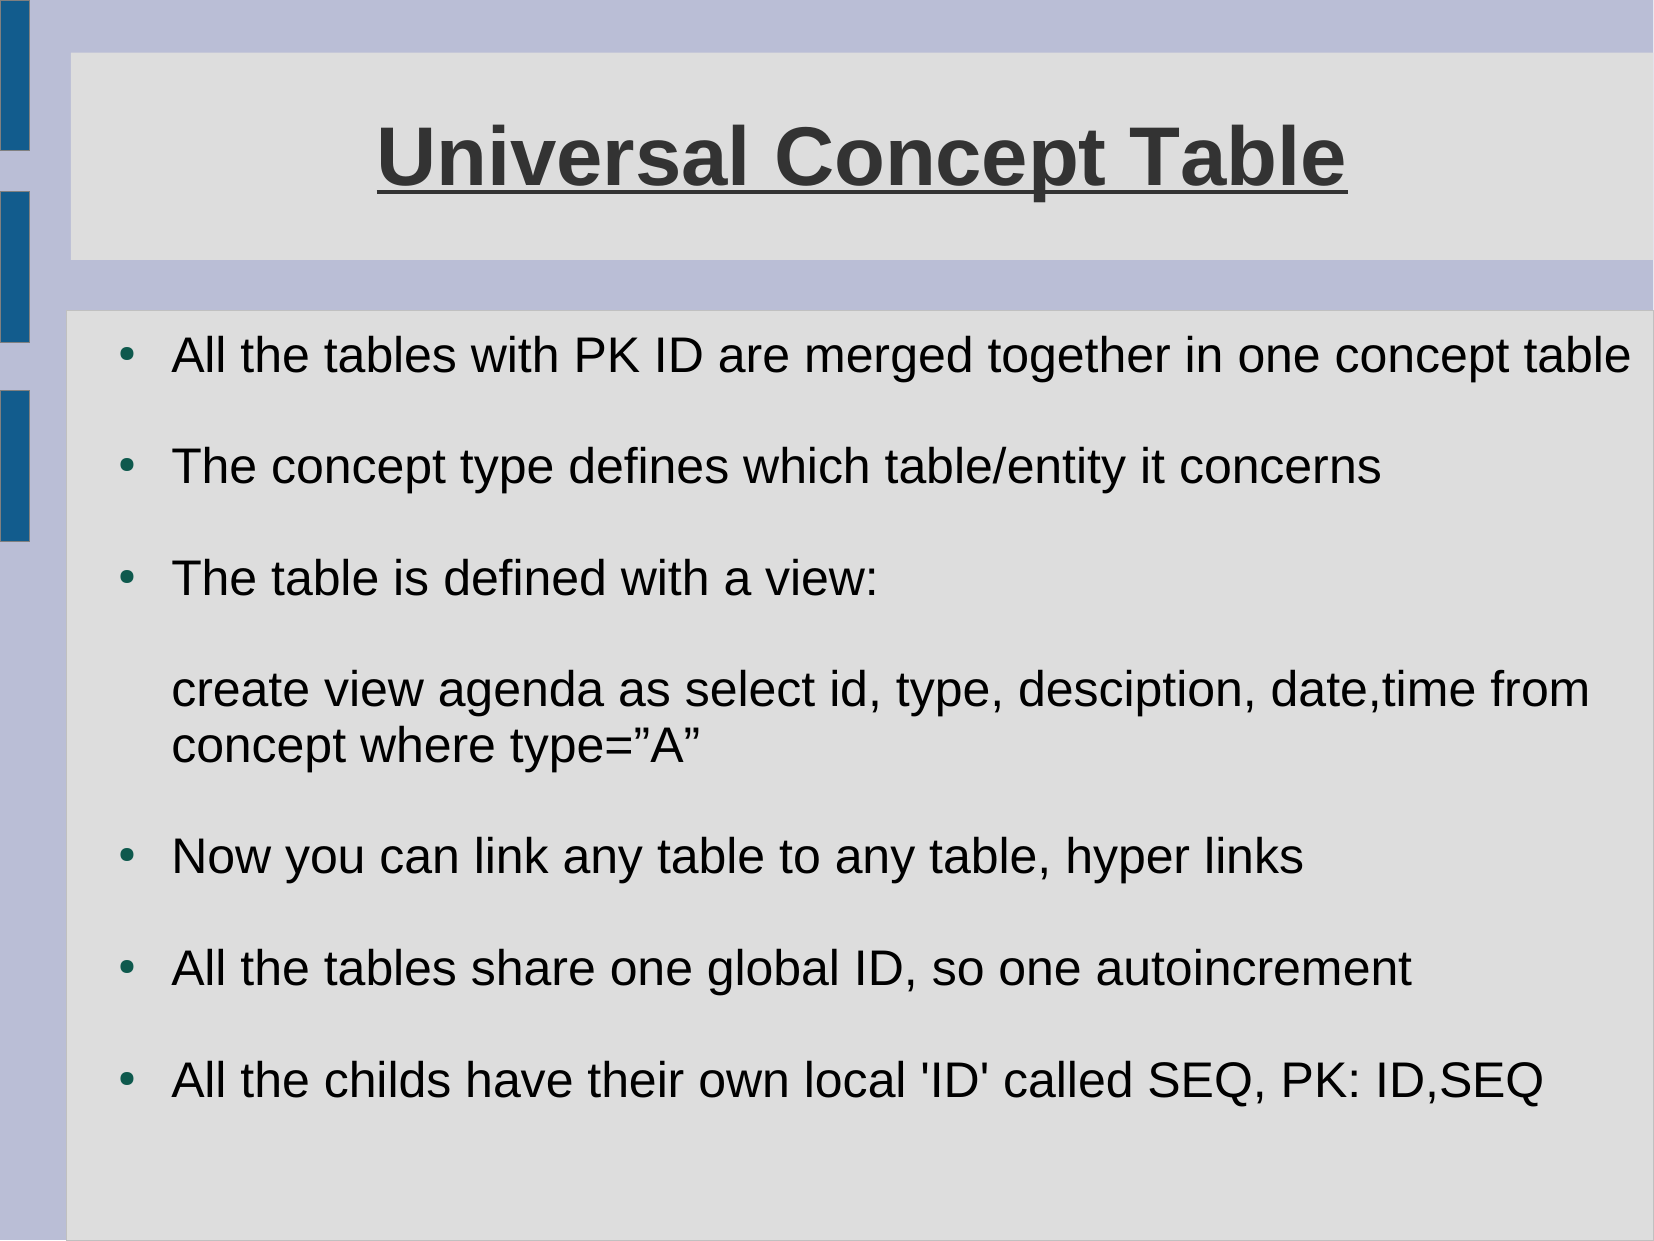

# Universal Concept Table
All the tables with PK ID are merged together in one concept table
The concept type defines which table/entity it concerns
The table is defined with a view:
create view agenda as select id, type, desciption, date,time from concept where type=”A”
Now you can link any table to any table, hyper links
All the tables share one global ID, so one autoincrement
All the childs have their own local 'ID' called SEQ, PK: ID,SEQ